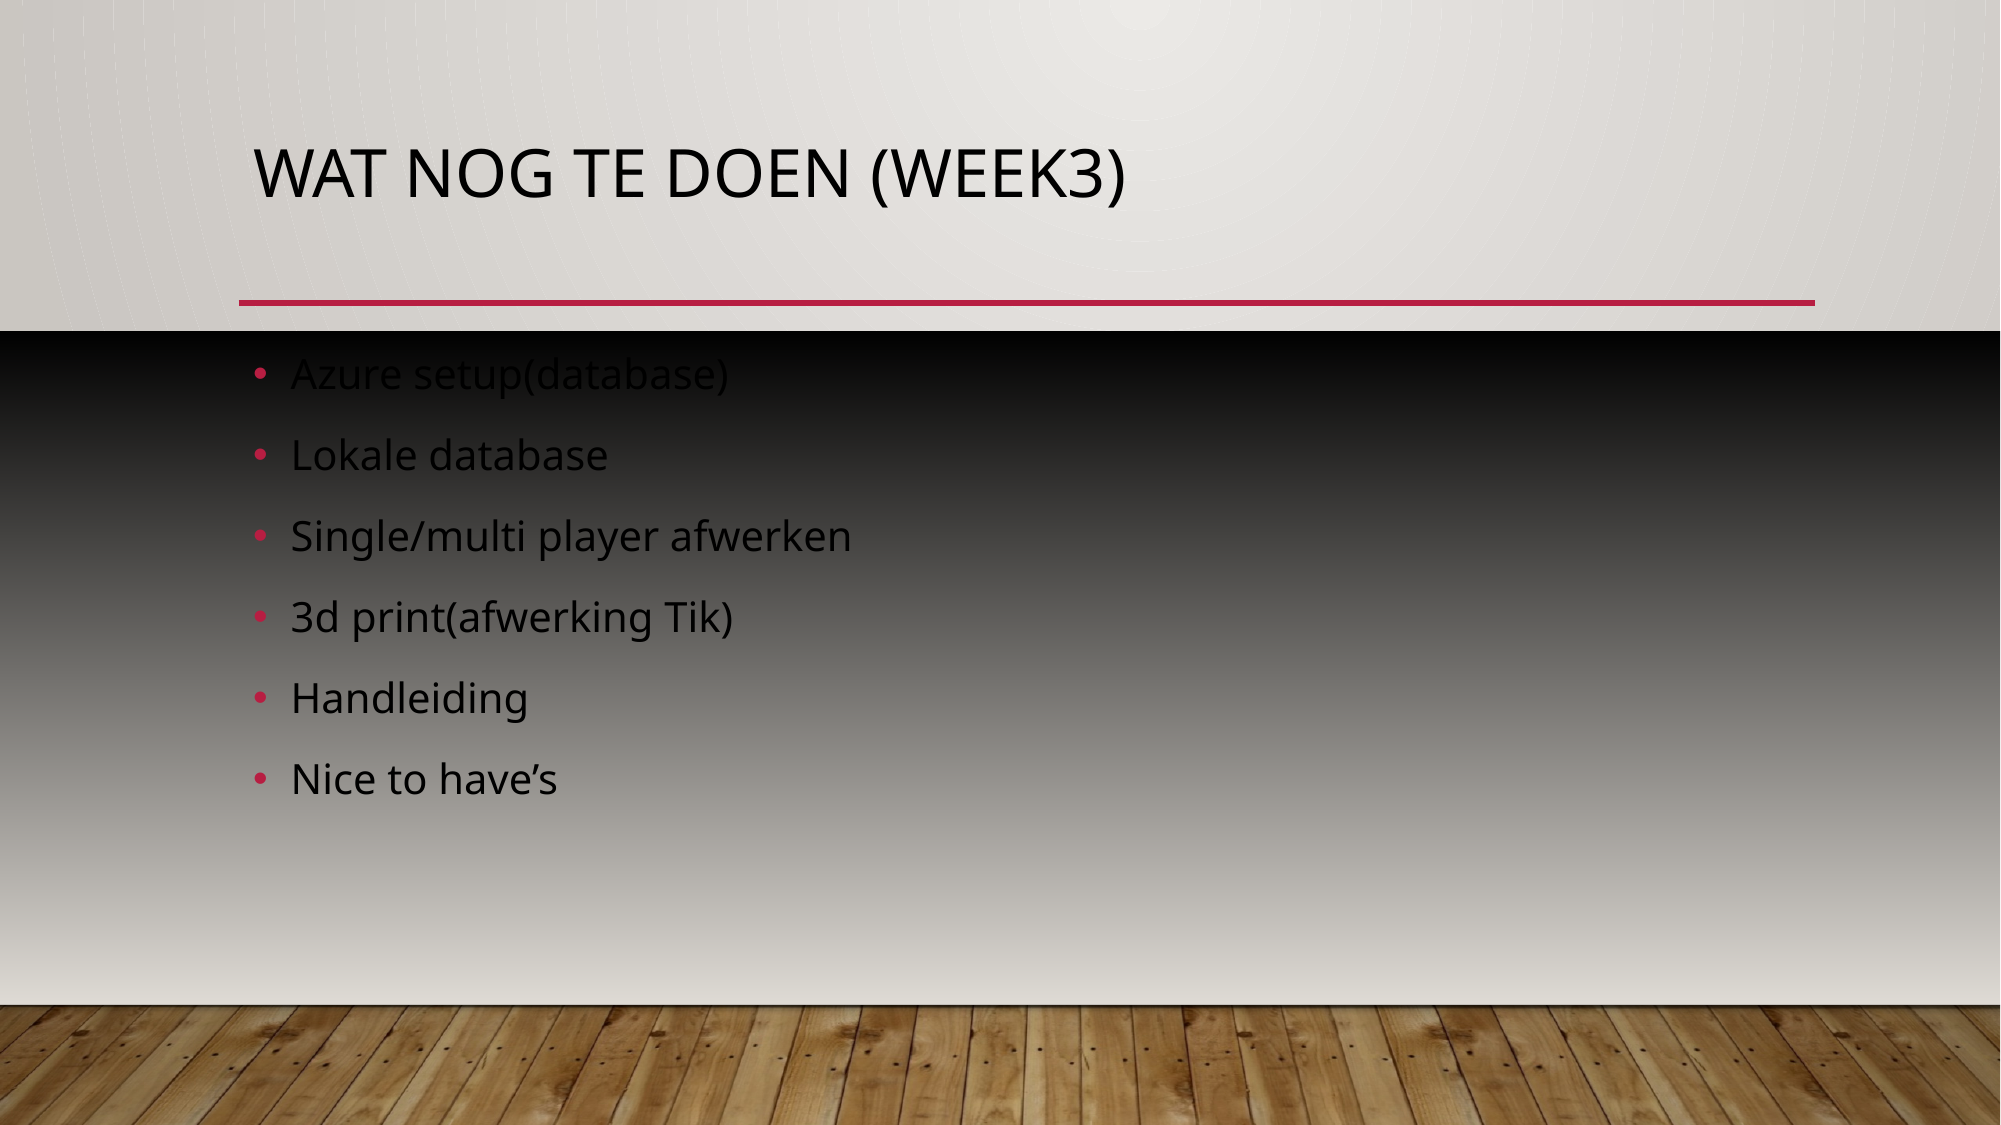

# Wat nog te doen (week3)
Azure setup(database)
Lokale database
Single/multi player afwerken
3d print(afwerking Tik)
Handleiding
Nice to have’s